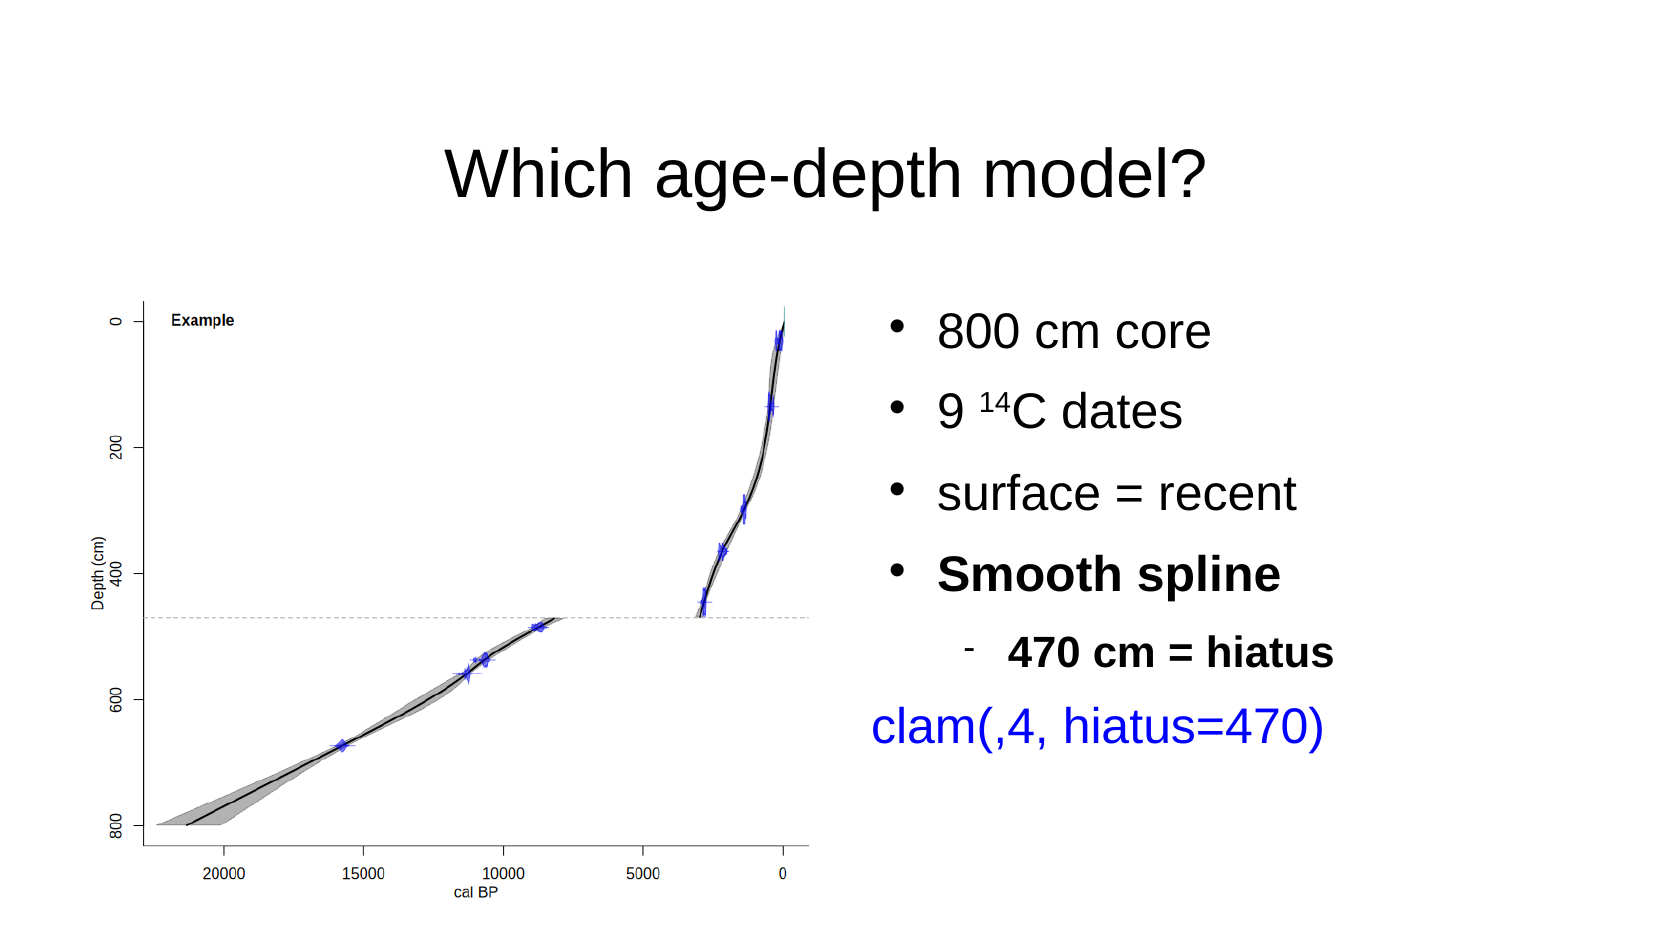

Which age-depth model?
800 cm core
9 14C dates
surface = recent
Smooth spline
470 cm = hiatus
clam(,4, hiatus=470)